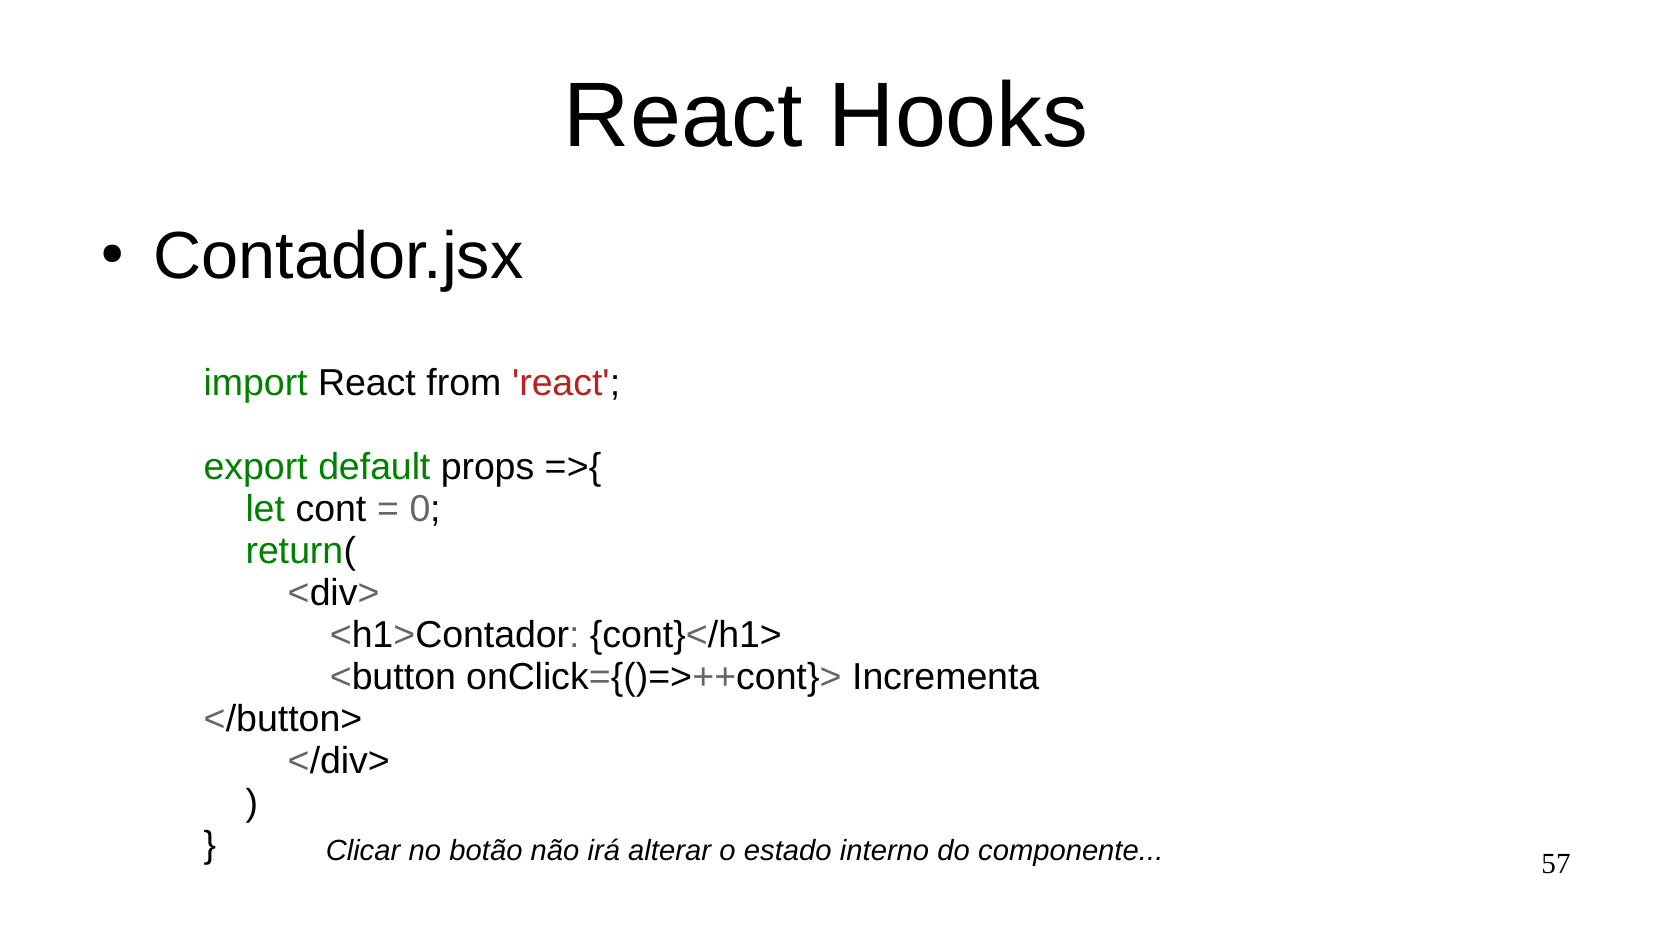

# React Hooks
Contador.jsx
import React from 'react';
export default props =>{
 let cont = 0;
 return(
 <div>
 <h1>Contador: {cont}</h1>
 <button onClick={()=>++cont}> Incrementa </button>
 </div>
 )
}
Clicar no botão não irá alterar o estado interno do componente...
57